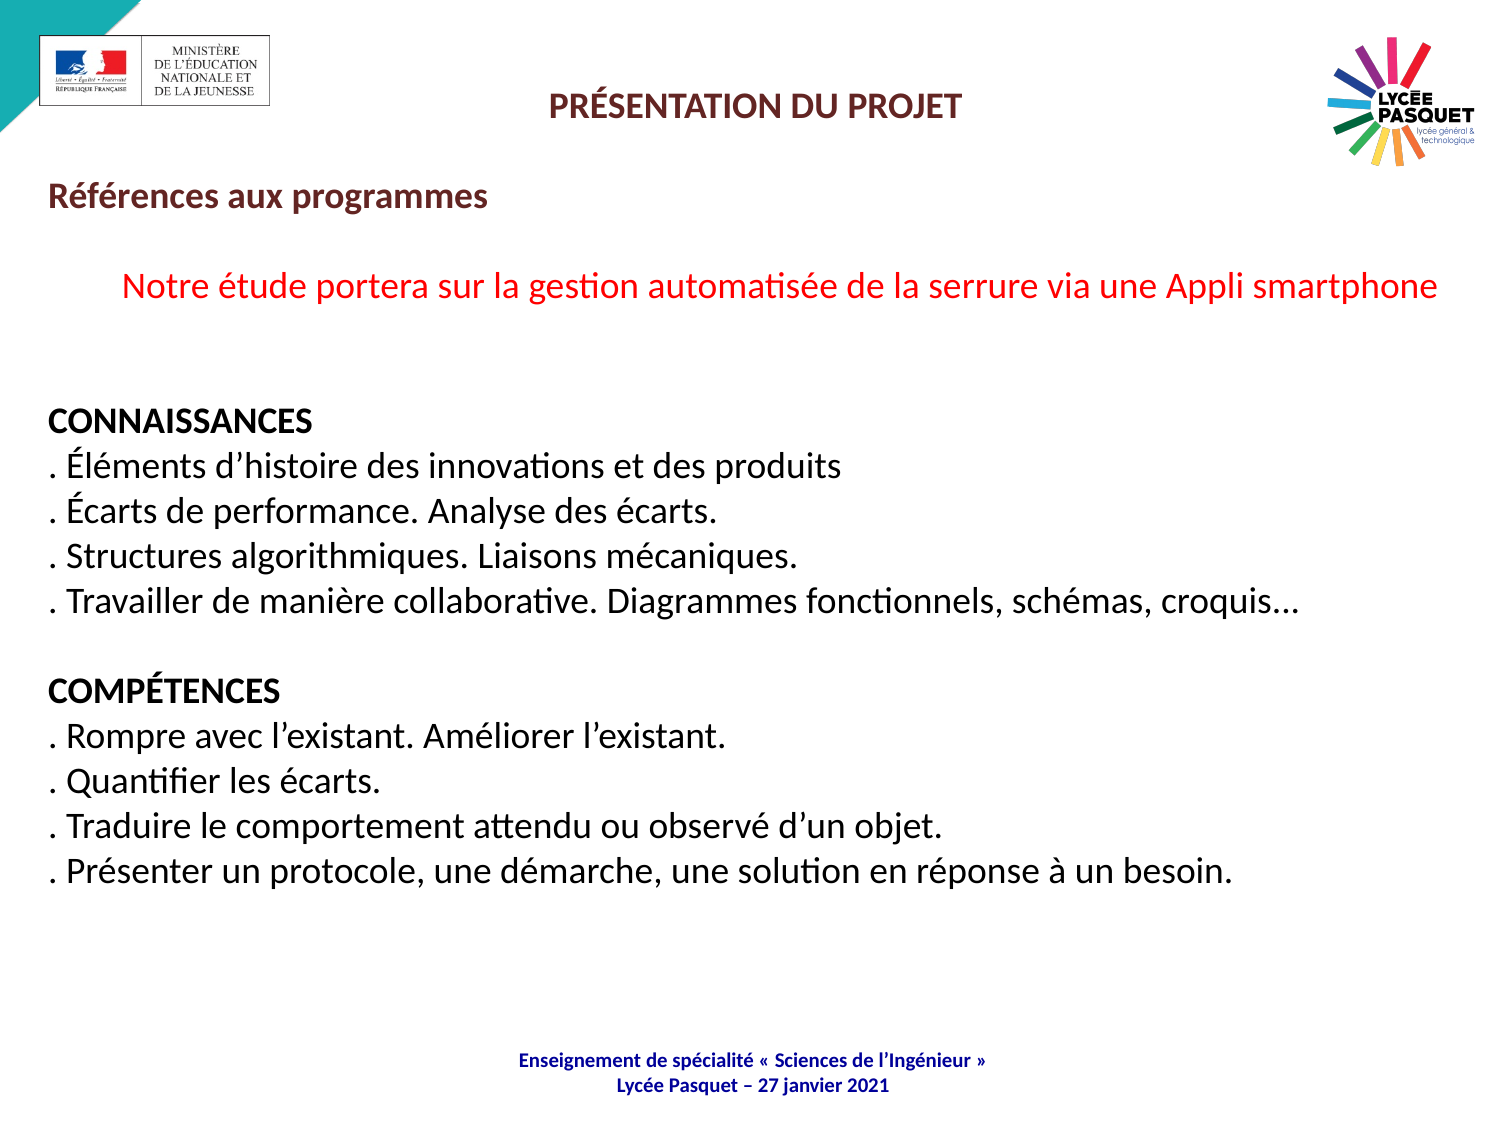

PRÉSENTATION DU PROJET
Références aux programmes
	Notre étude portera sur la gestion automatisée de la serrure via une Appli smartphone
CONNAISSANCES
. Éléments d’histoire des innovations et des produits
. Écarts de performance. Analyse des écarts.
. Structures algorithmiques. Liaisons mécaniques.
. Travailler de manière collaborative. Diagrammes fonctionnels, schémas, croquis...
COMPÉTENCES
. Rompre avec l’existant. Améliorer l’existant.
. Quantifier les écarts.
. Traduire le comportement attendu ou observé d’un objet.
. Présenter un protocole, une démarche, une solution en réponse à un besoin.